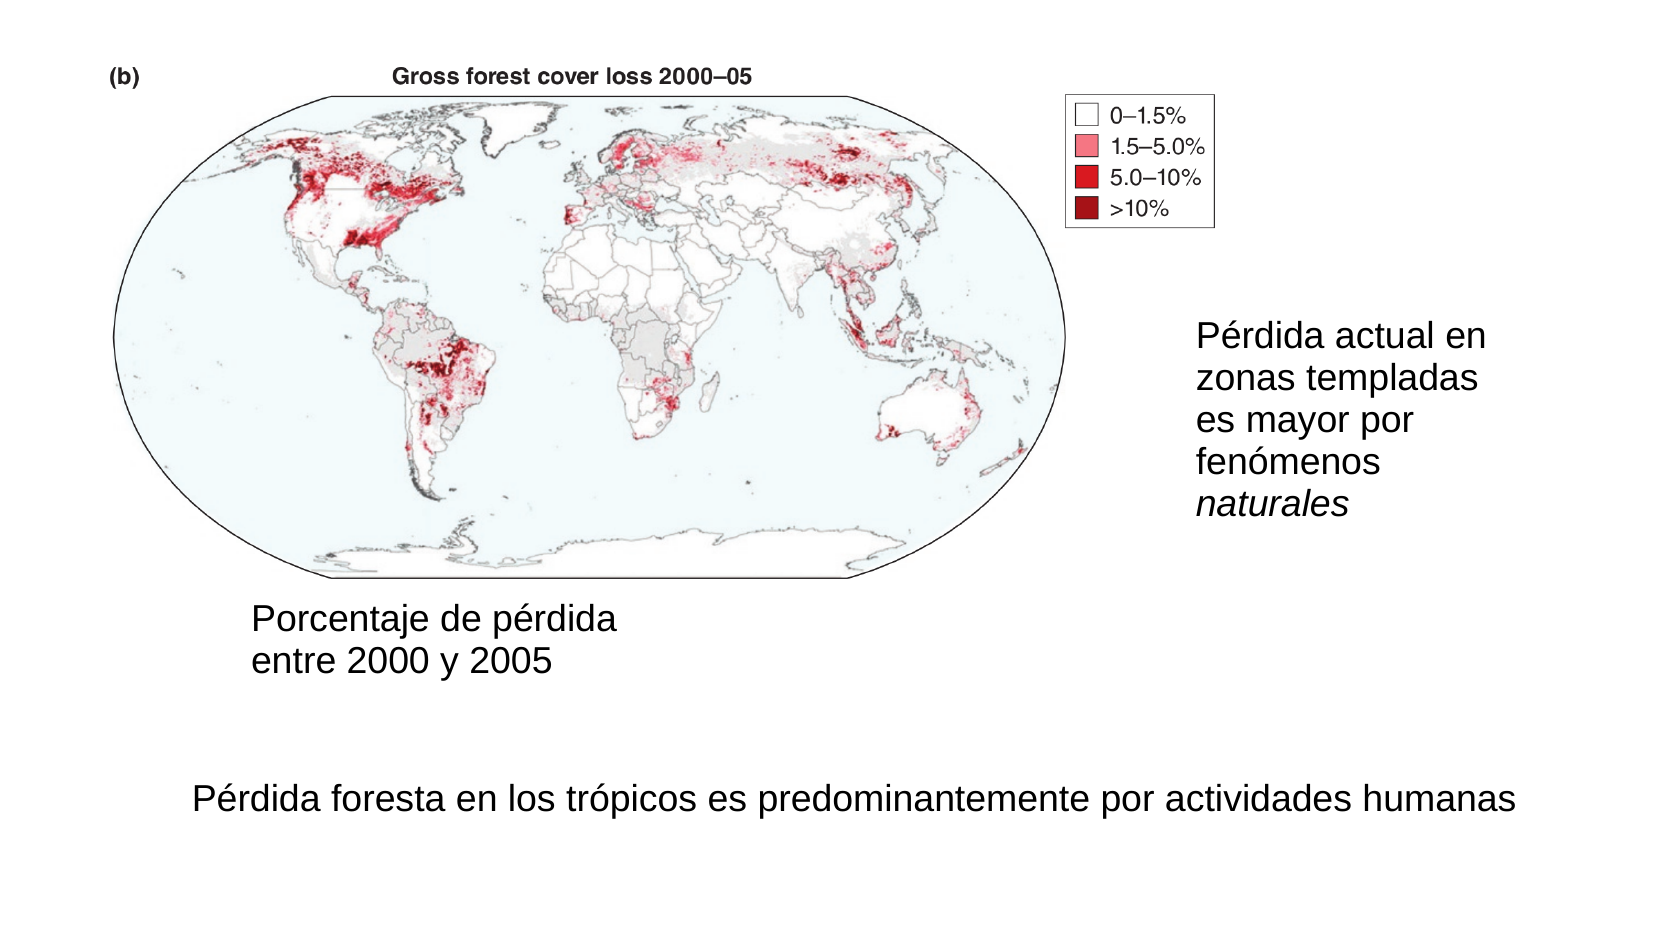

Pérdida actual en zonas templadas es mayor por fenómenos naturales
Porcentaje de pérdida entre 2000 y 2005
Pérdida foresta en los trópicos es predominantemente por actividades humanas